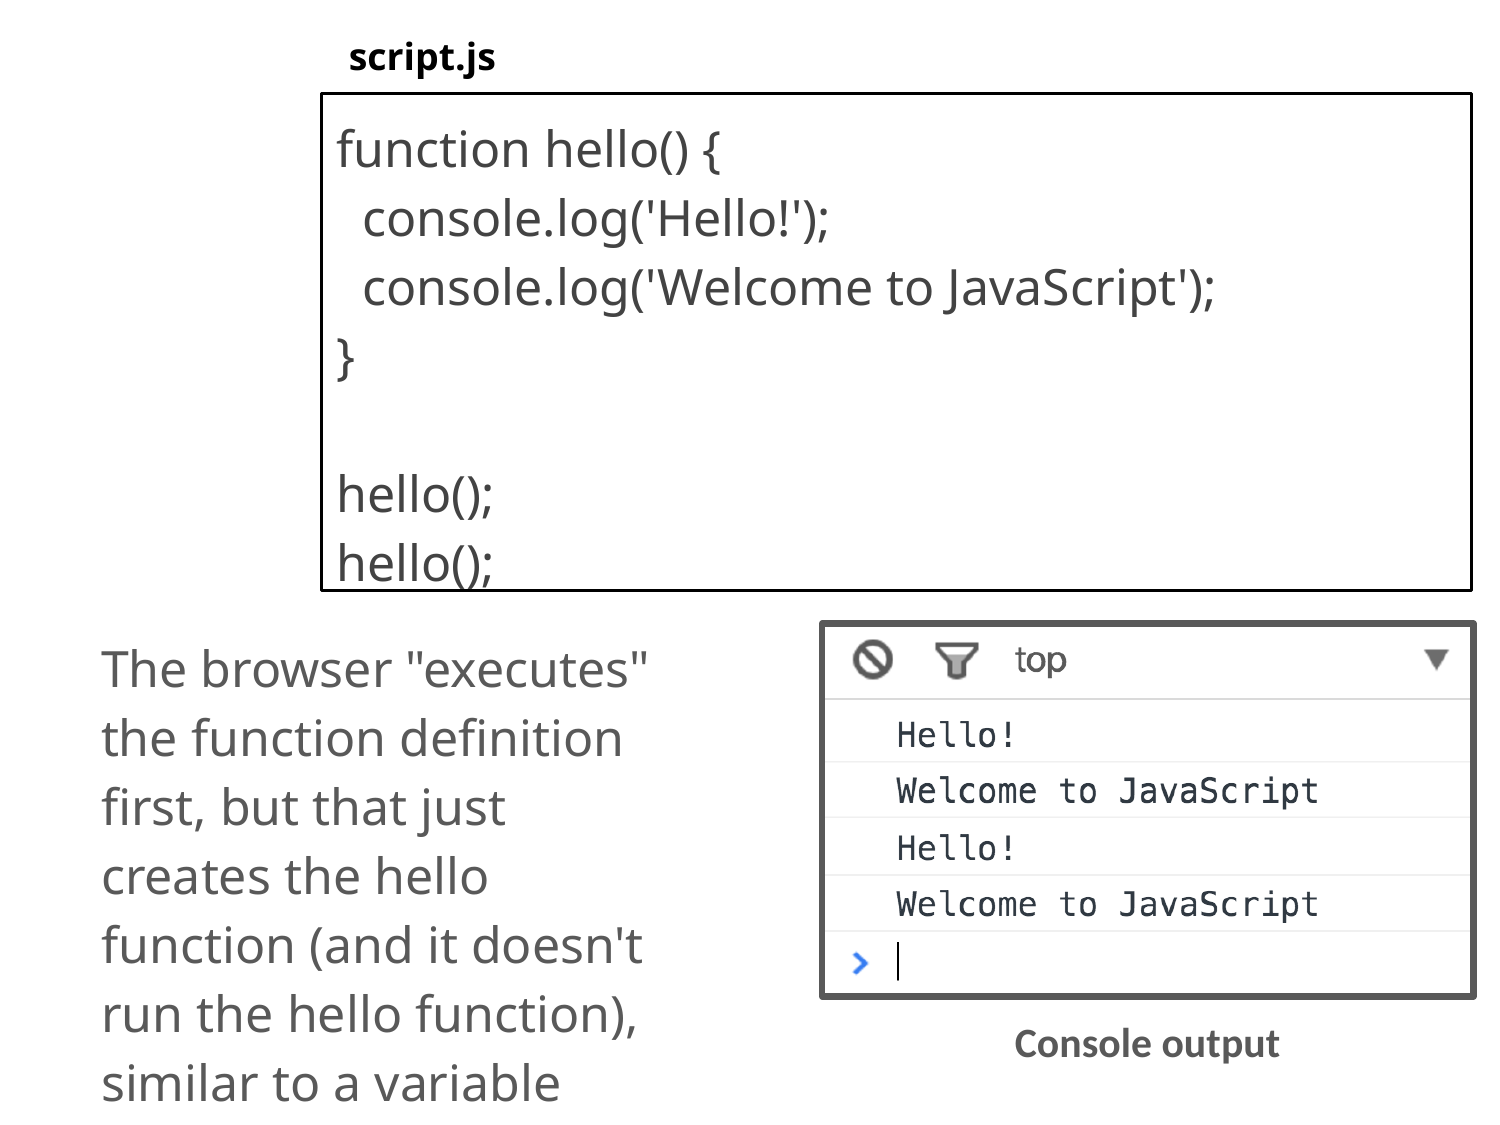

script.js
function hello() {
 console.log('Hello!');
 console.log('Welcome to JavaScript');
}
hello();
hello();
The browser "executes" the function definition first, but that just creates the hello function (and it doesn't run the hello function), similar to a variable declaration.
# Console output